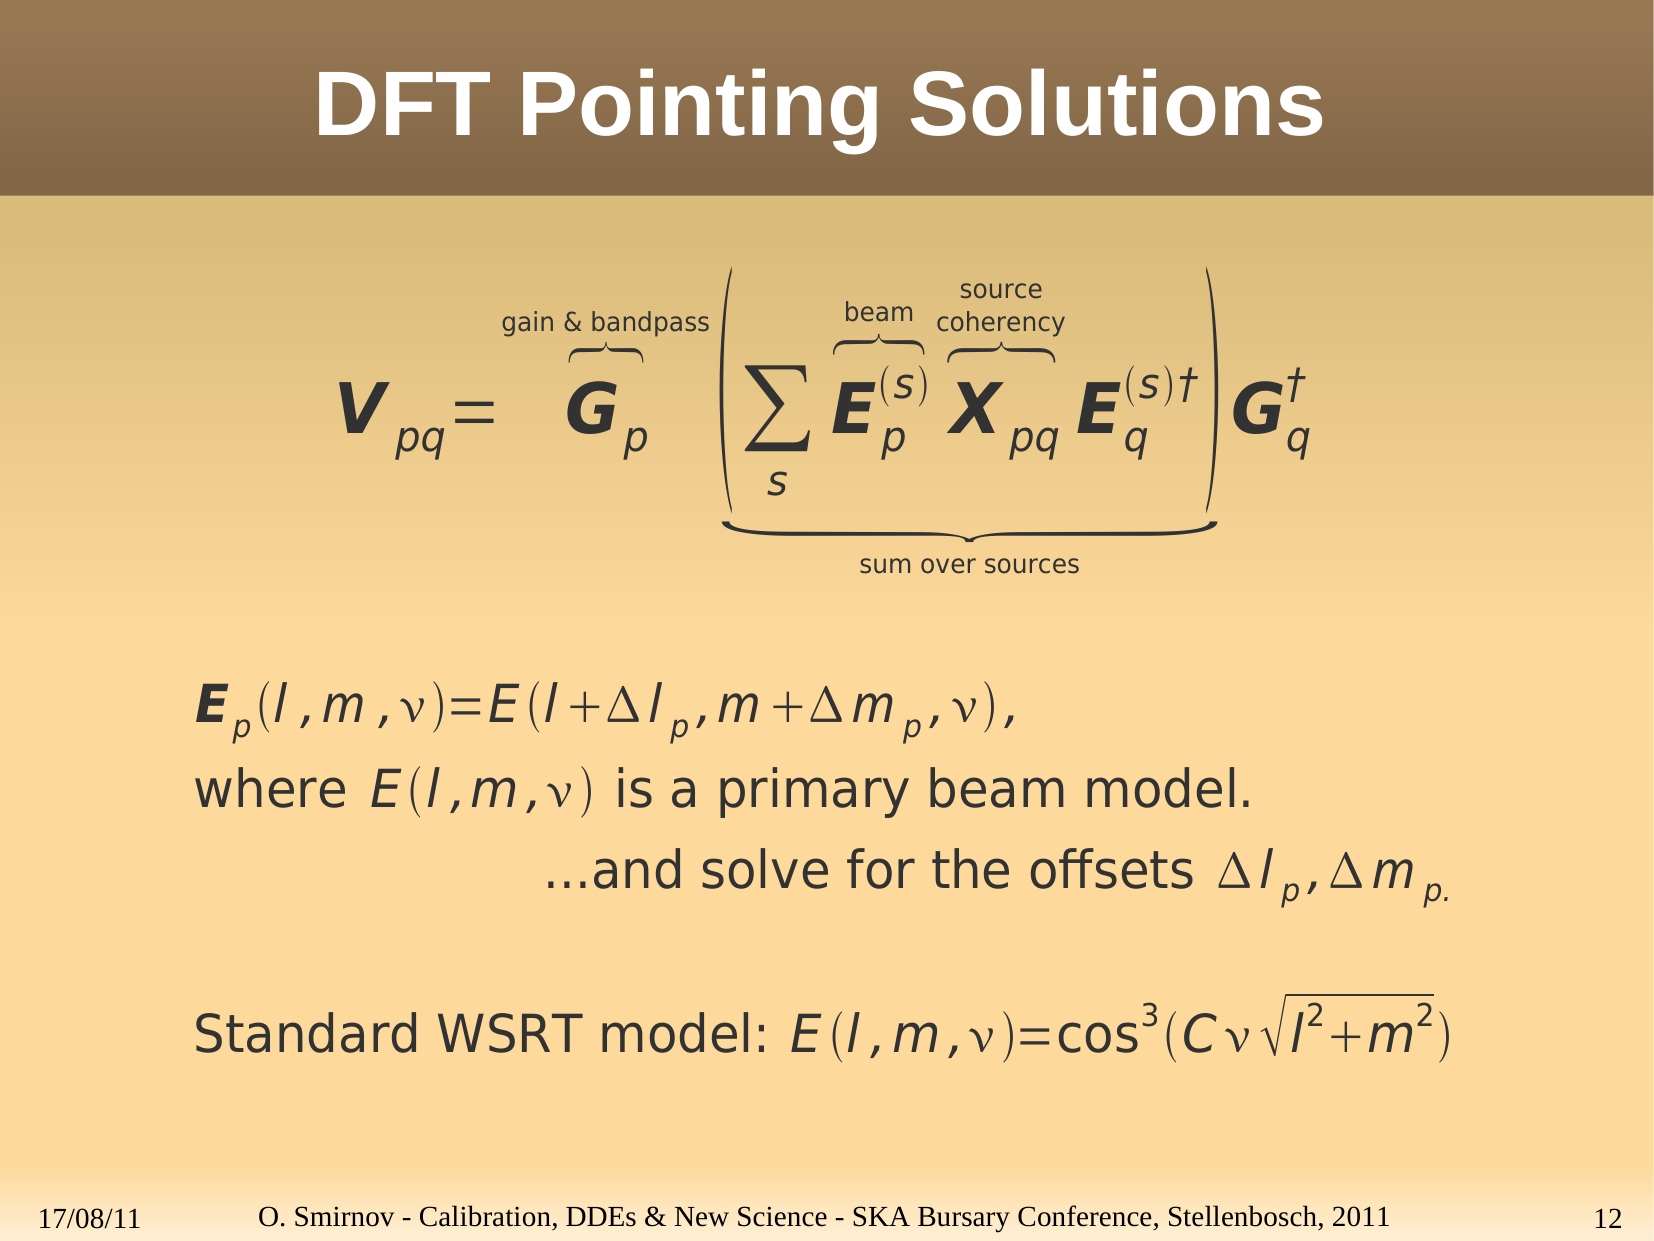

# DFT Pointing Solutions
O. Smirnov - Calibration, DDEs & New Science - SKA Bursary Conference, Stellenbosch, 2011
17/08/11
12